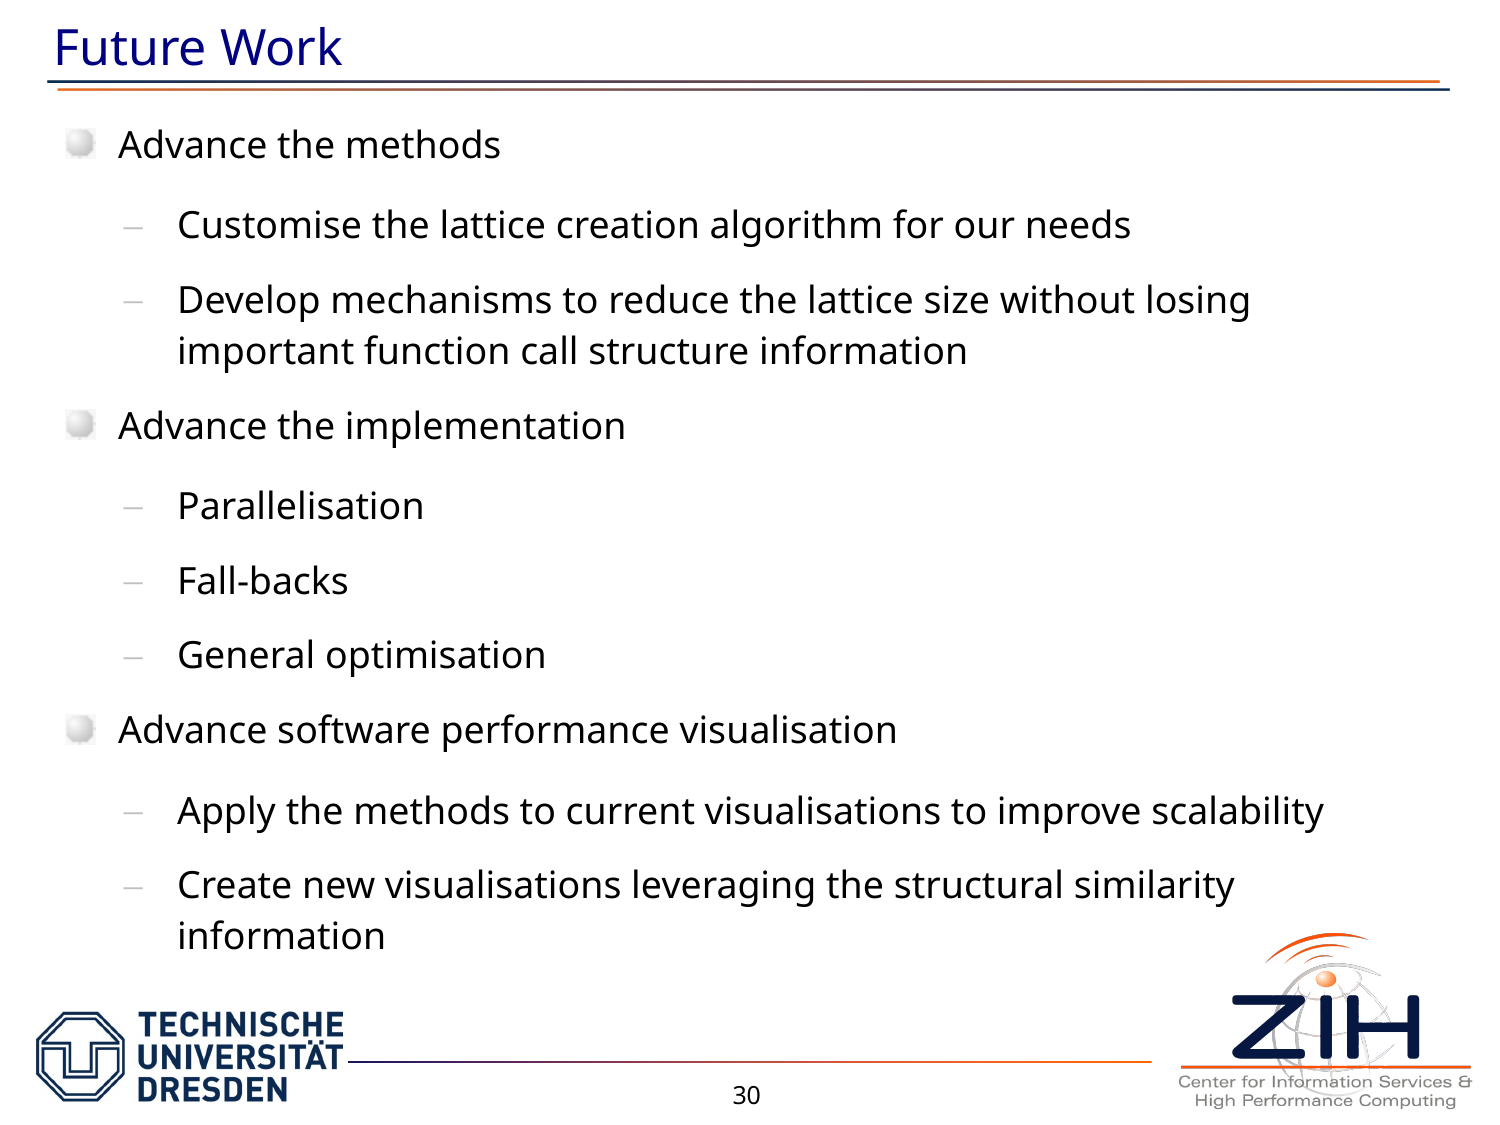

# Future Work
Advance the methods
Customise the lattice creation algorithm for our needs
Develop mechanisms to reduce the lattice size without losing important function call structure information
Advance the implementation
Parallelisation
Fall-backs
General optimisation
Advance software performance visualisation
Apply the methods to current visualisations to improve scalability
Create new visualisations leveraging the structural similarity information
30